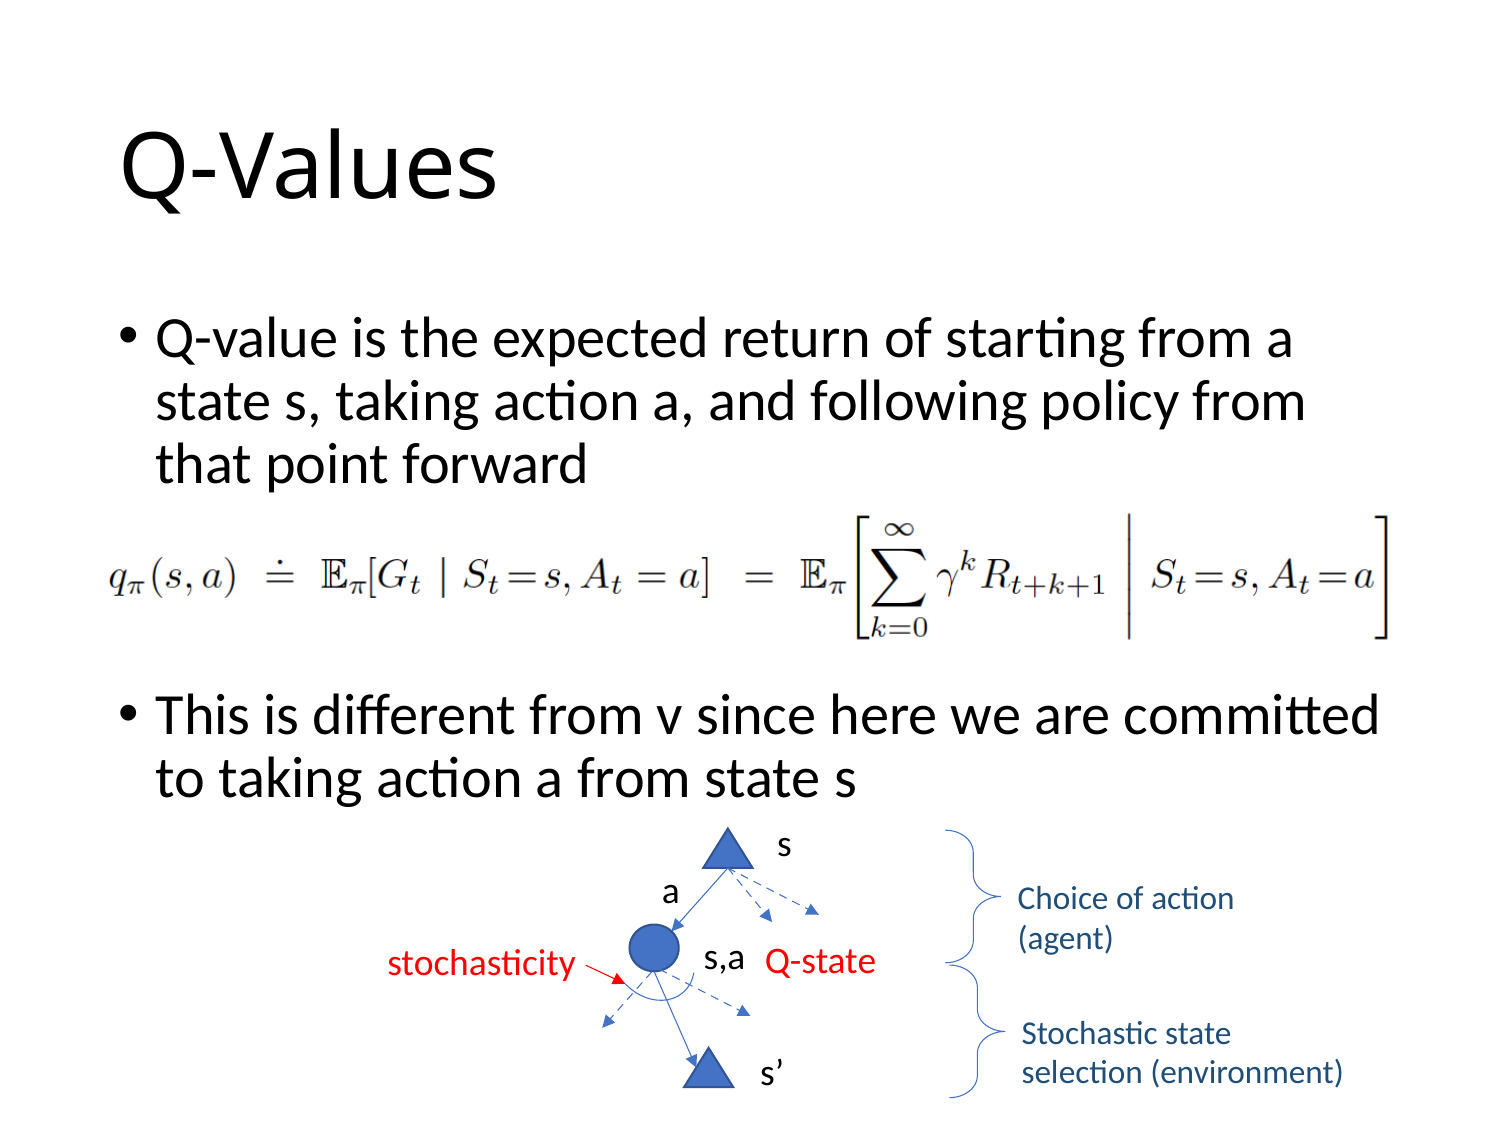

# Q-Values
Q-value is the expected return of starting from a state s, taking action a, and following policy from that point forward
This is different from v since here we are committed to taking action a from state s
s
a
Choice of action
(agent)
s,a
Q-state
stochasticity
Stochastic state selection (environment)
s’